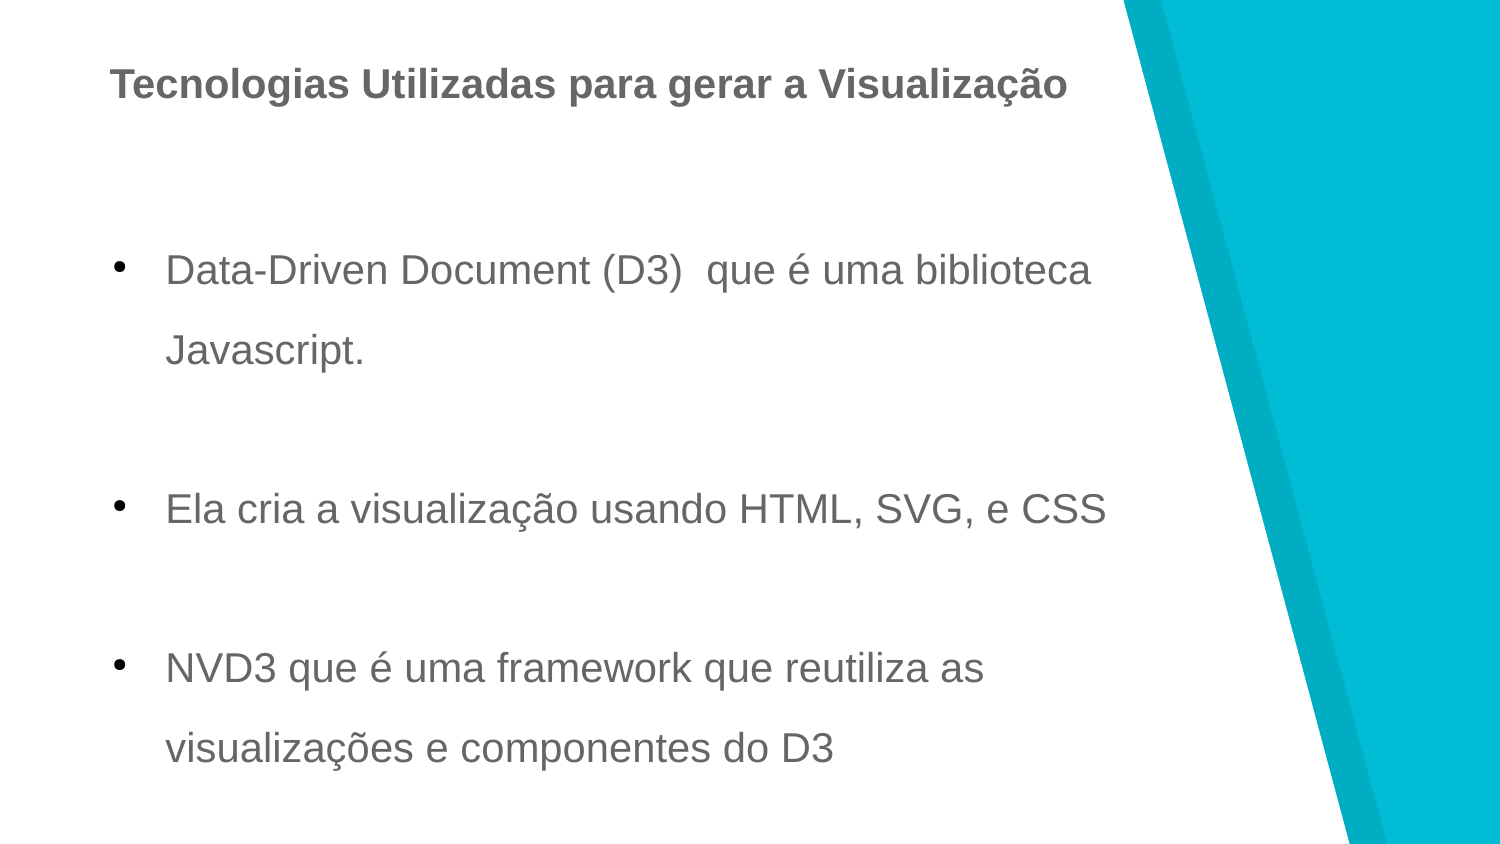

# Tecnologias Utilizadas para gerar a Visualização
Data-Driven Document (D3) que é uma biblioteca
Javascript.
Ela cria a visualização usando HTML, SVG, e CSS
NVD3 que é uma framework que reutiliza as
visualizações e componentes do D3